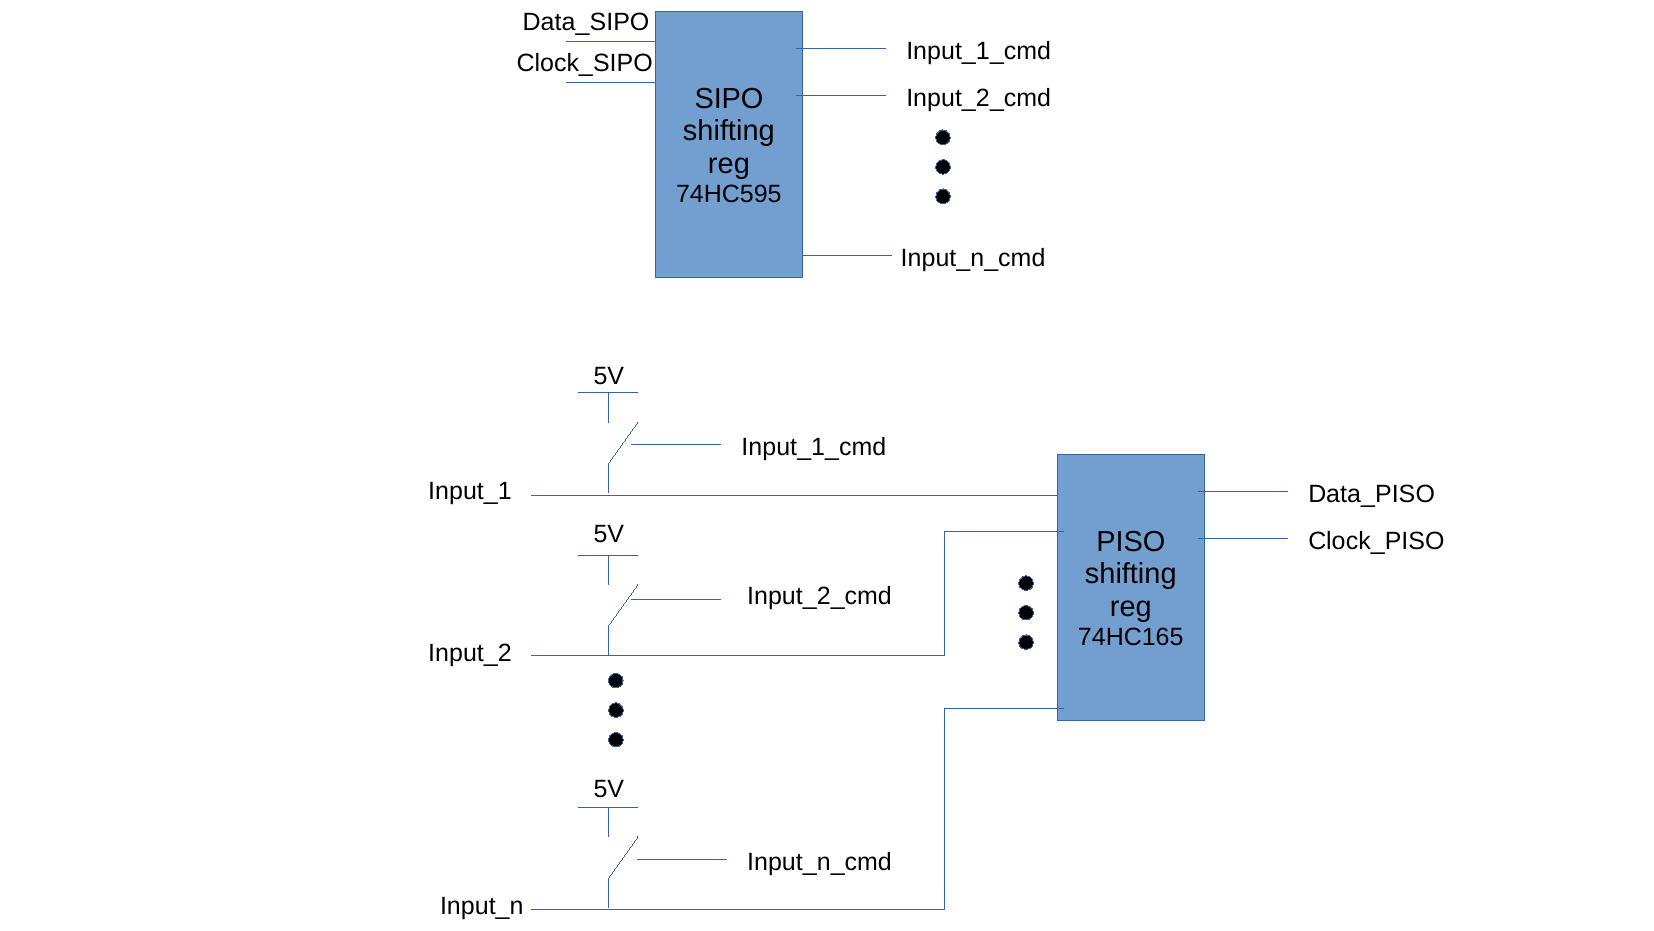

Data_SIPO
SIPO
shifting reg
74HC595
Input_1_cmd
Clock_SIPO
Input_2_cmd
Input_n_cmd
5V
Input_1_cmd
PISO
shifting reg
74HC165
Input_1
Data_PISO
5V
Clock_PISO
Input_2_cmd
Input_2
5V
Input_n_cmd
Input_n